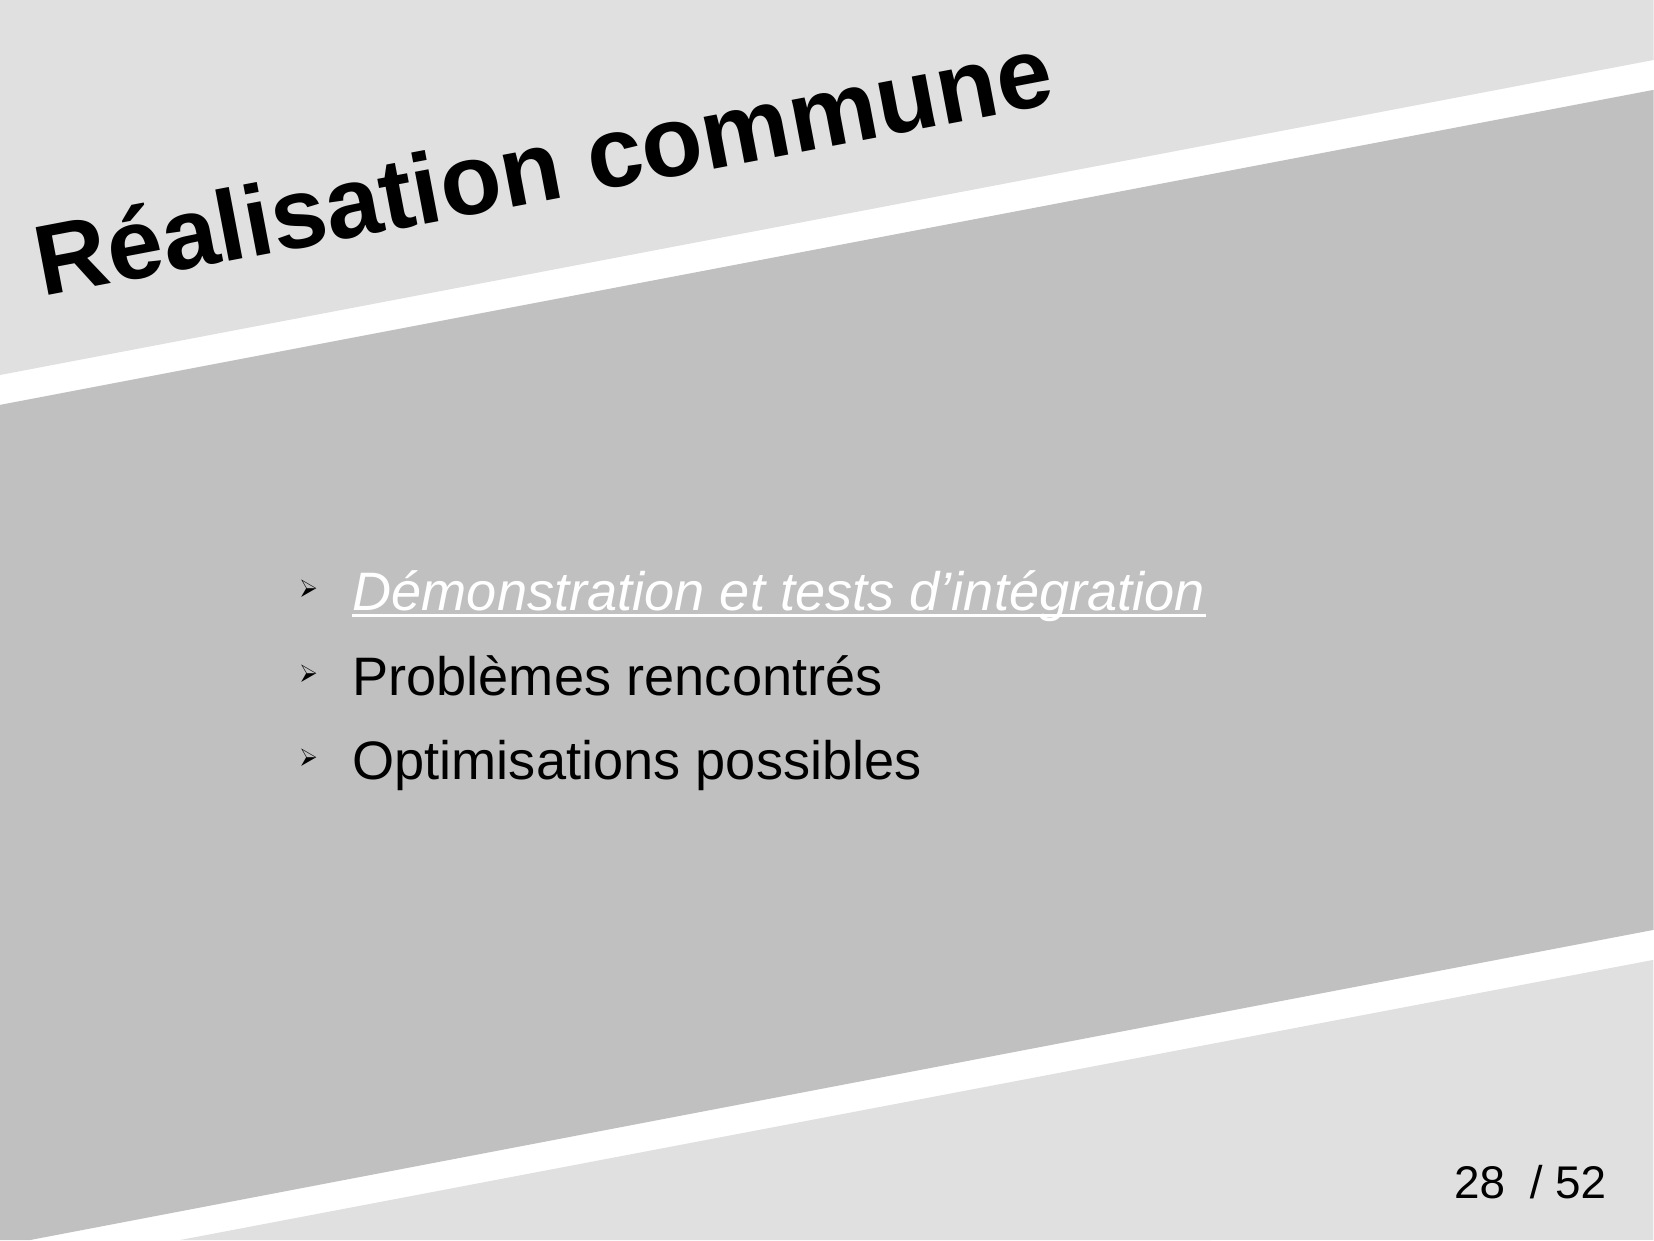

# Réalisation commune
Démonstration et tests d’intégration
Problèmes rencontrés
Optimisations possibles